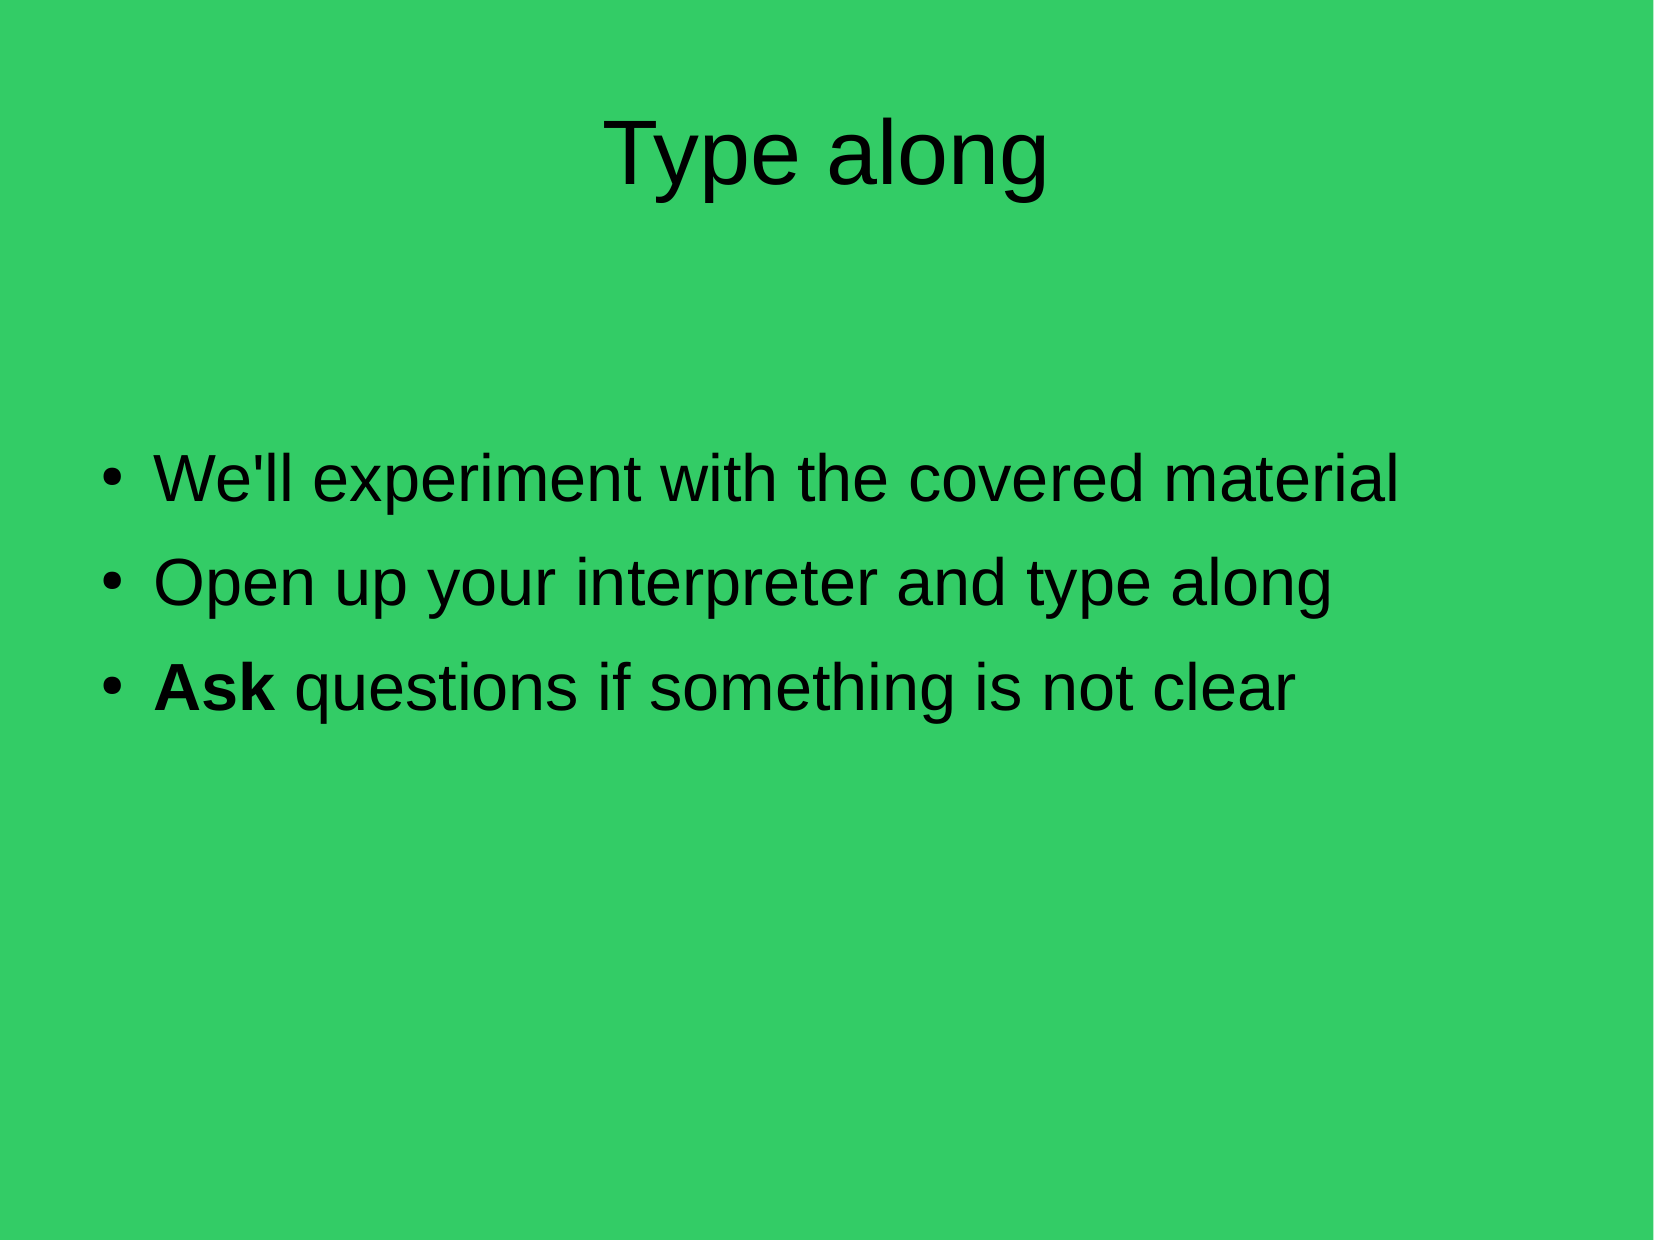

# Type along
We'll experiment with the covered material
Open up your interpreter and type along
Ask questions if something is not clear